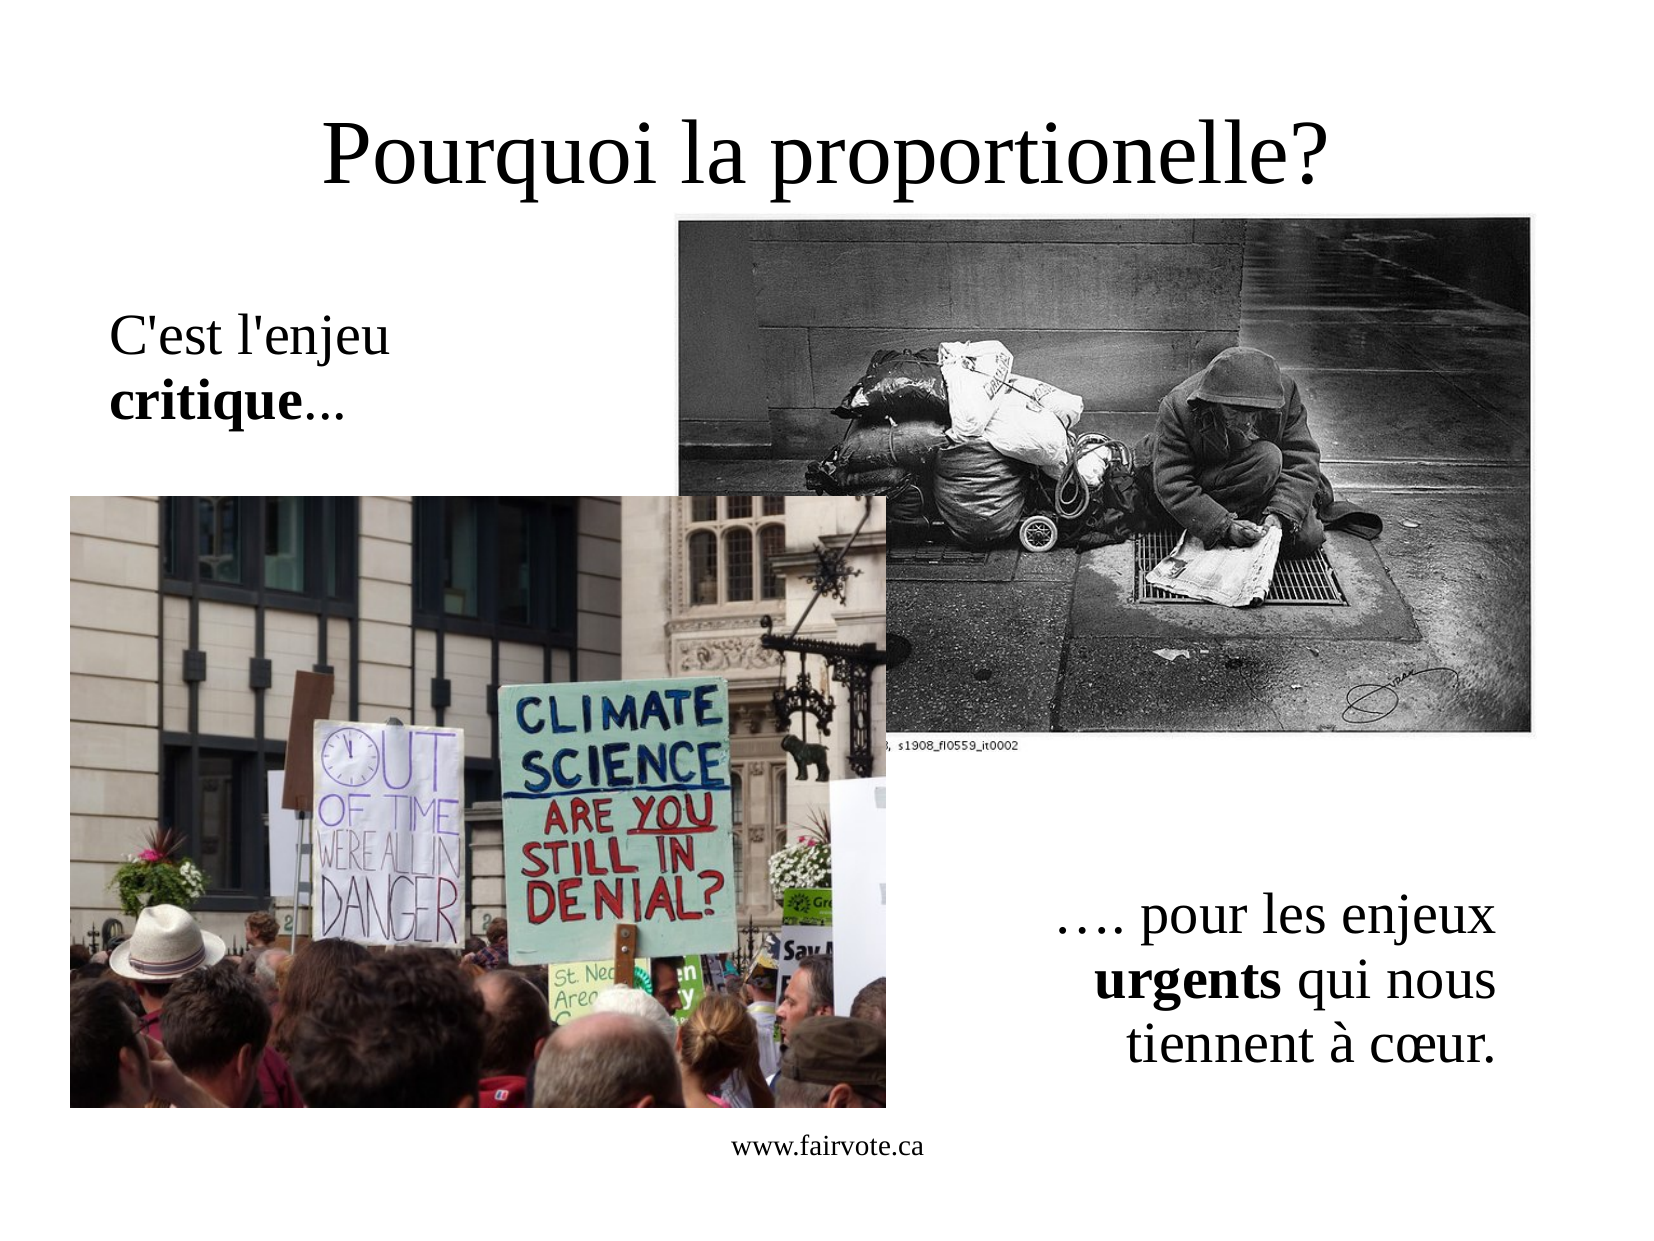

# Pourquoi la proportionelle?
C'est l'enjeu critique...
…. pour les enjeux urgents qui nous tiennent à cœur.
www.fairvote.ca